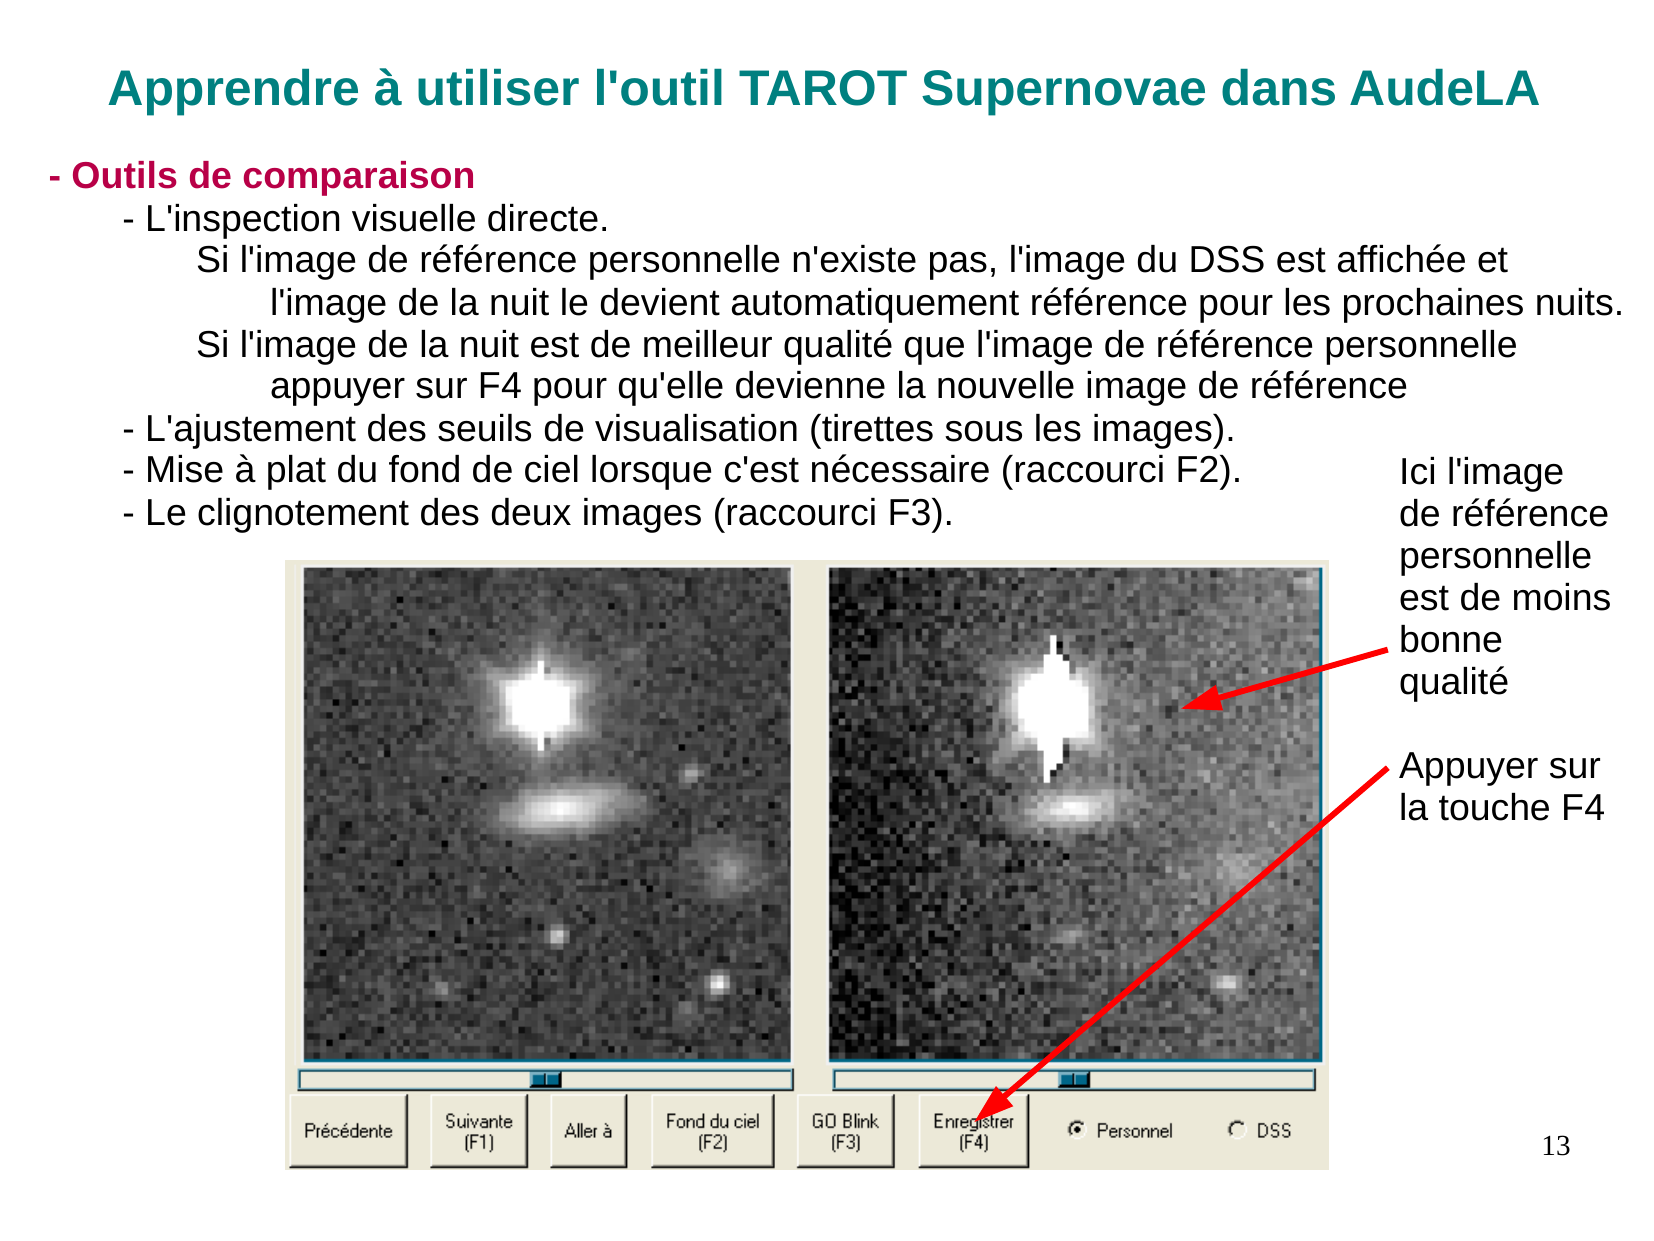

Apprendre à utiliser l'outil TAROT Supernovae dans AudeLA
- Outils de comparaison
	- L'inspection visuelle directe.
		Si l'image de référence personnelle n'existe pas, l'image du DSS est affichée et
			l'image de la nuit le devient automatiquement référence pour les prochaines nuits.
		Si l'image de la nuit est de meilleur qualité que l'image de référence personnelle
			appuyer sur F4 pour qu'elle devienne la nouvelle image de référence
	- L'ajustement des seuils de visualisation (tirettes sous les images).
	- Mise à plat du fond de ciel lorsque c'est nécessaire (raccourci F2).
	- Le clignotement des deux images (raccourci F3).
Ici l'image
de référence
personnelle
est de moins
bonne
qualité
Appuyer sur
la touche F4
Découvrir des supernovae avec TAROT
13